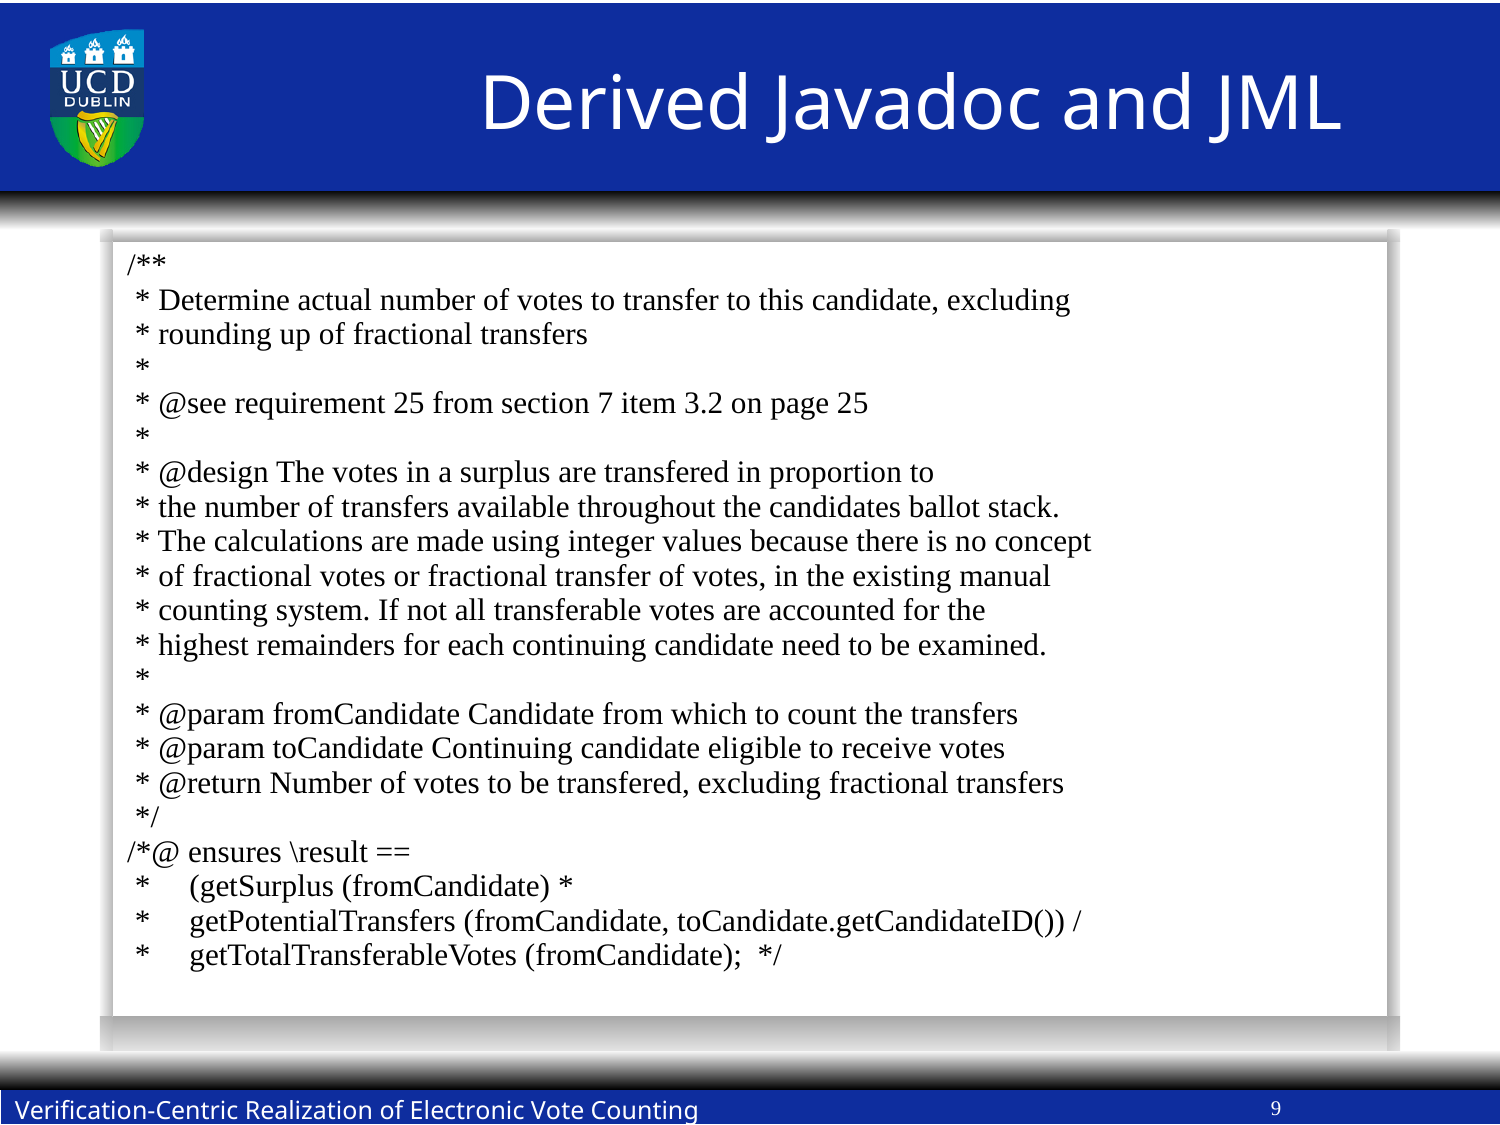

# Derived Javadoc and JML
/**
 * Determine actual number of votes to transfer to this candidate, excluding
 * rounding up of fractional transfers
 *
 * @see requirement 25 from section 7 item 3.2 on page 25
 *
 * @design The votes in a surplus are transfered in proportion to
 * the number of transfers available throughout the candidates ballot stack.
 * The calculations are made using integer values because there is no concept
 * of fractional votes or fractional transfer of votes, in the existing manual
 * counting system. If not all transferable votes are accounted for the
 * highest remainders for each continuing candidate need to be examined.
 *
 * @param fromCandidate Candidate from which to count the transfers
 * @param toCandidate Continuing candidate eligible to receive votes
 * @return Number of votes to be transfered, excluding fractional transfers
 */
/*@ ensures \result ==
 * (getSurplus (fromCandidate) *
 * getPotentialTransfers (fromCandidate, toCandidate.getCandidateID()) /
 * getTotalTransferableVotes (fromCandidate); */
9